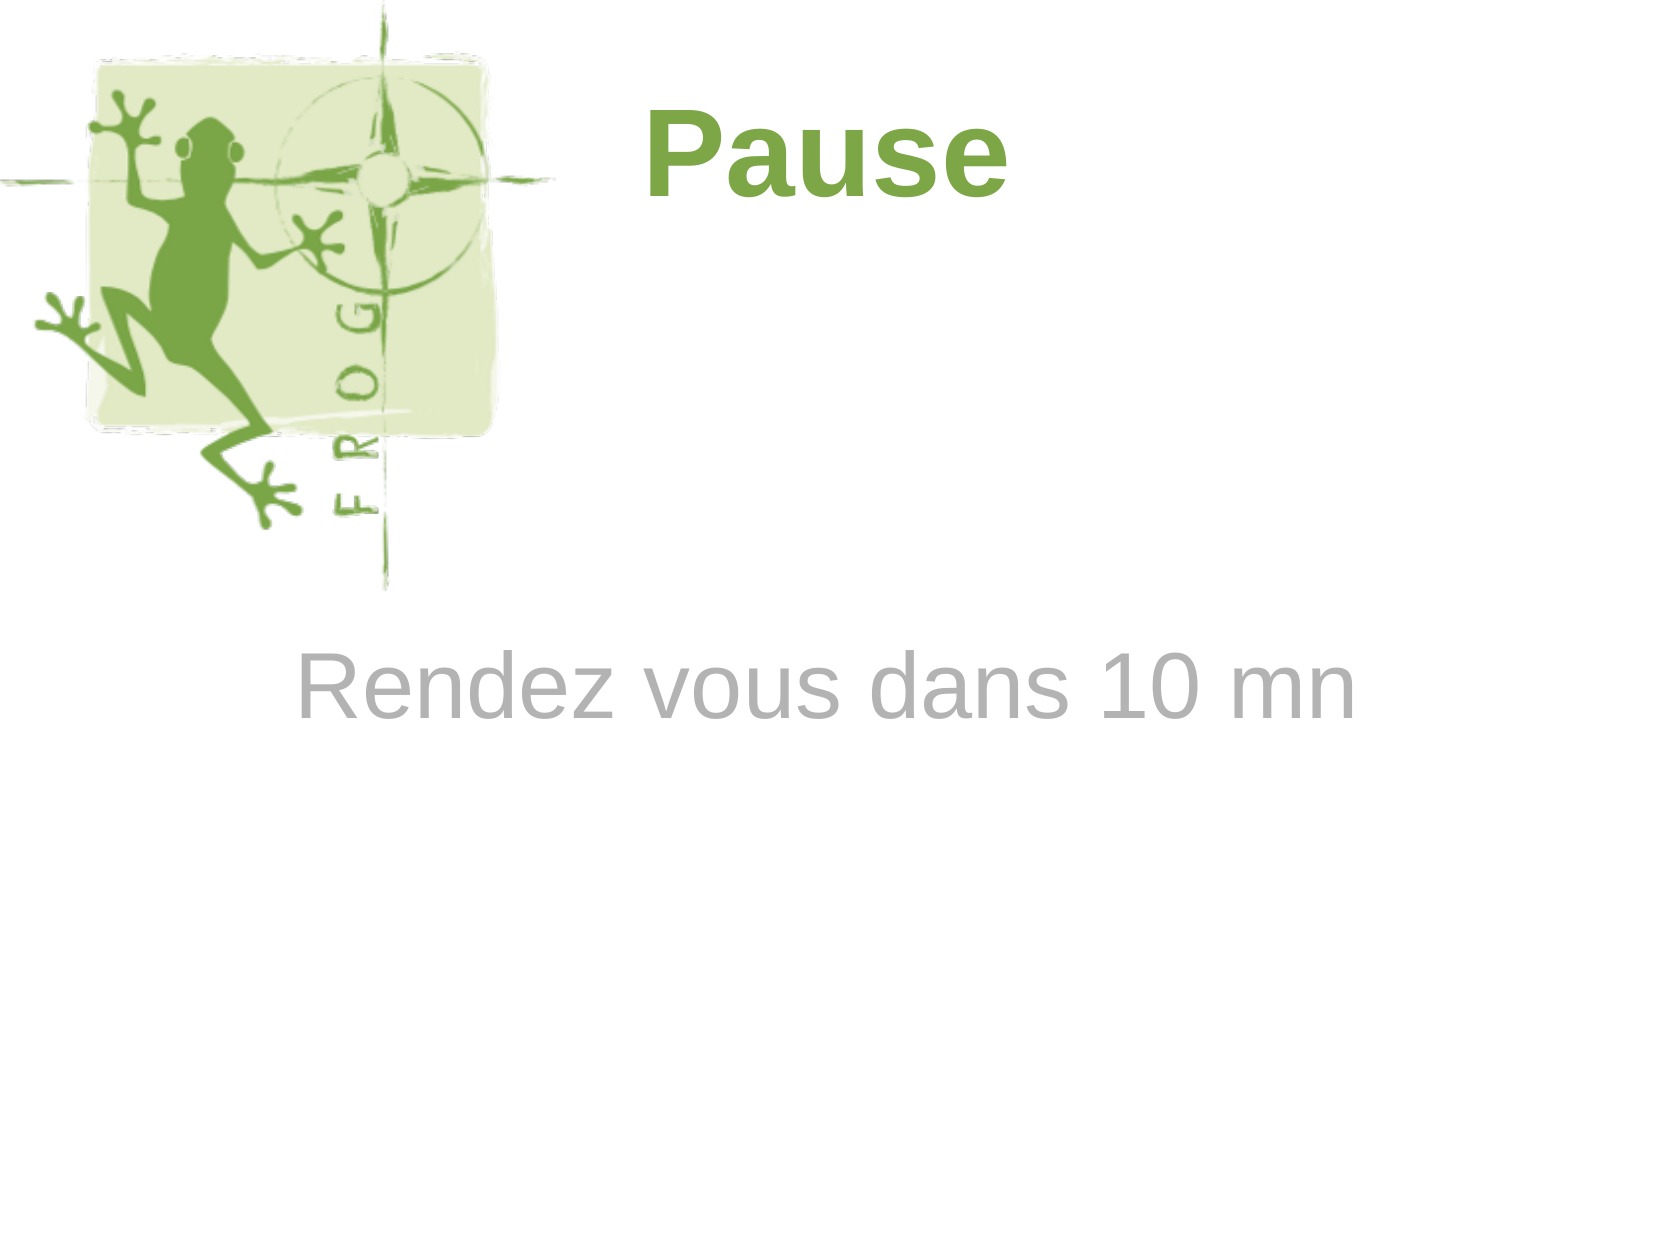

# Pause
Rendez vous dans 10 mn